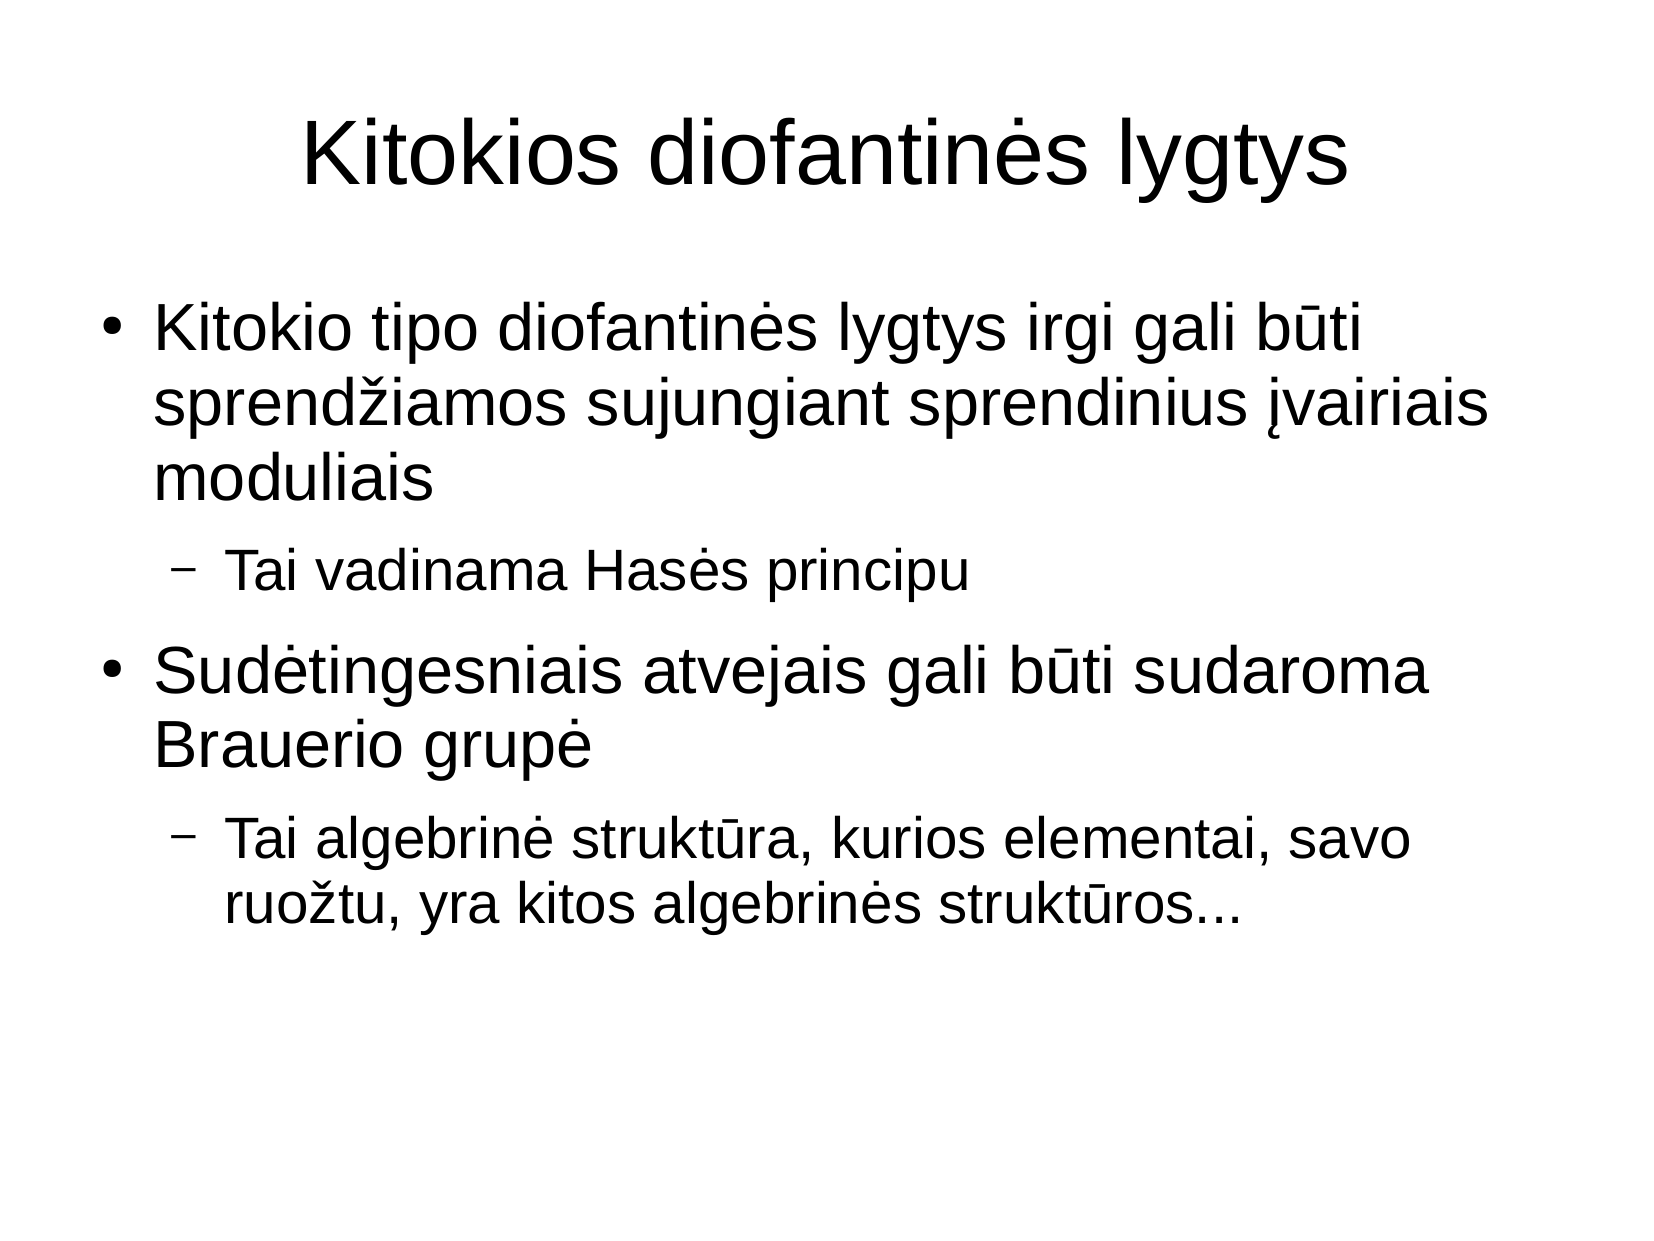

# Kitokios diofantinės lygtys
Kitokio tipo diofantinės lygtys irgi gali būti sprendžiamos sujungiant sprendinius įvairiais moduliais
Tai vadinama Hasės principu
Sudėtingesniais atvejais gali būti sudaroma Brauerio grupė
Tai algebrinė struktūra, kurios elementai, savo ruožtu, yra kitos algebrinės struktūros...